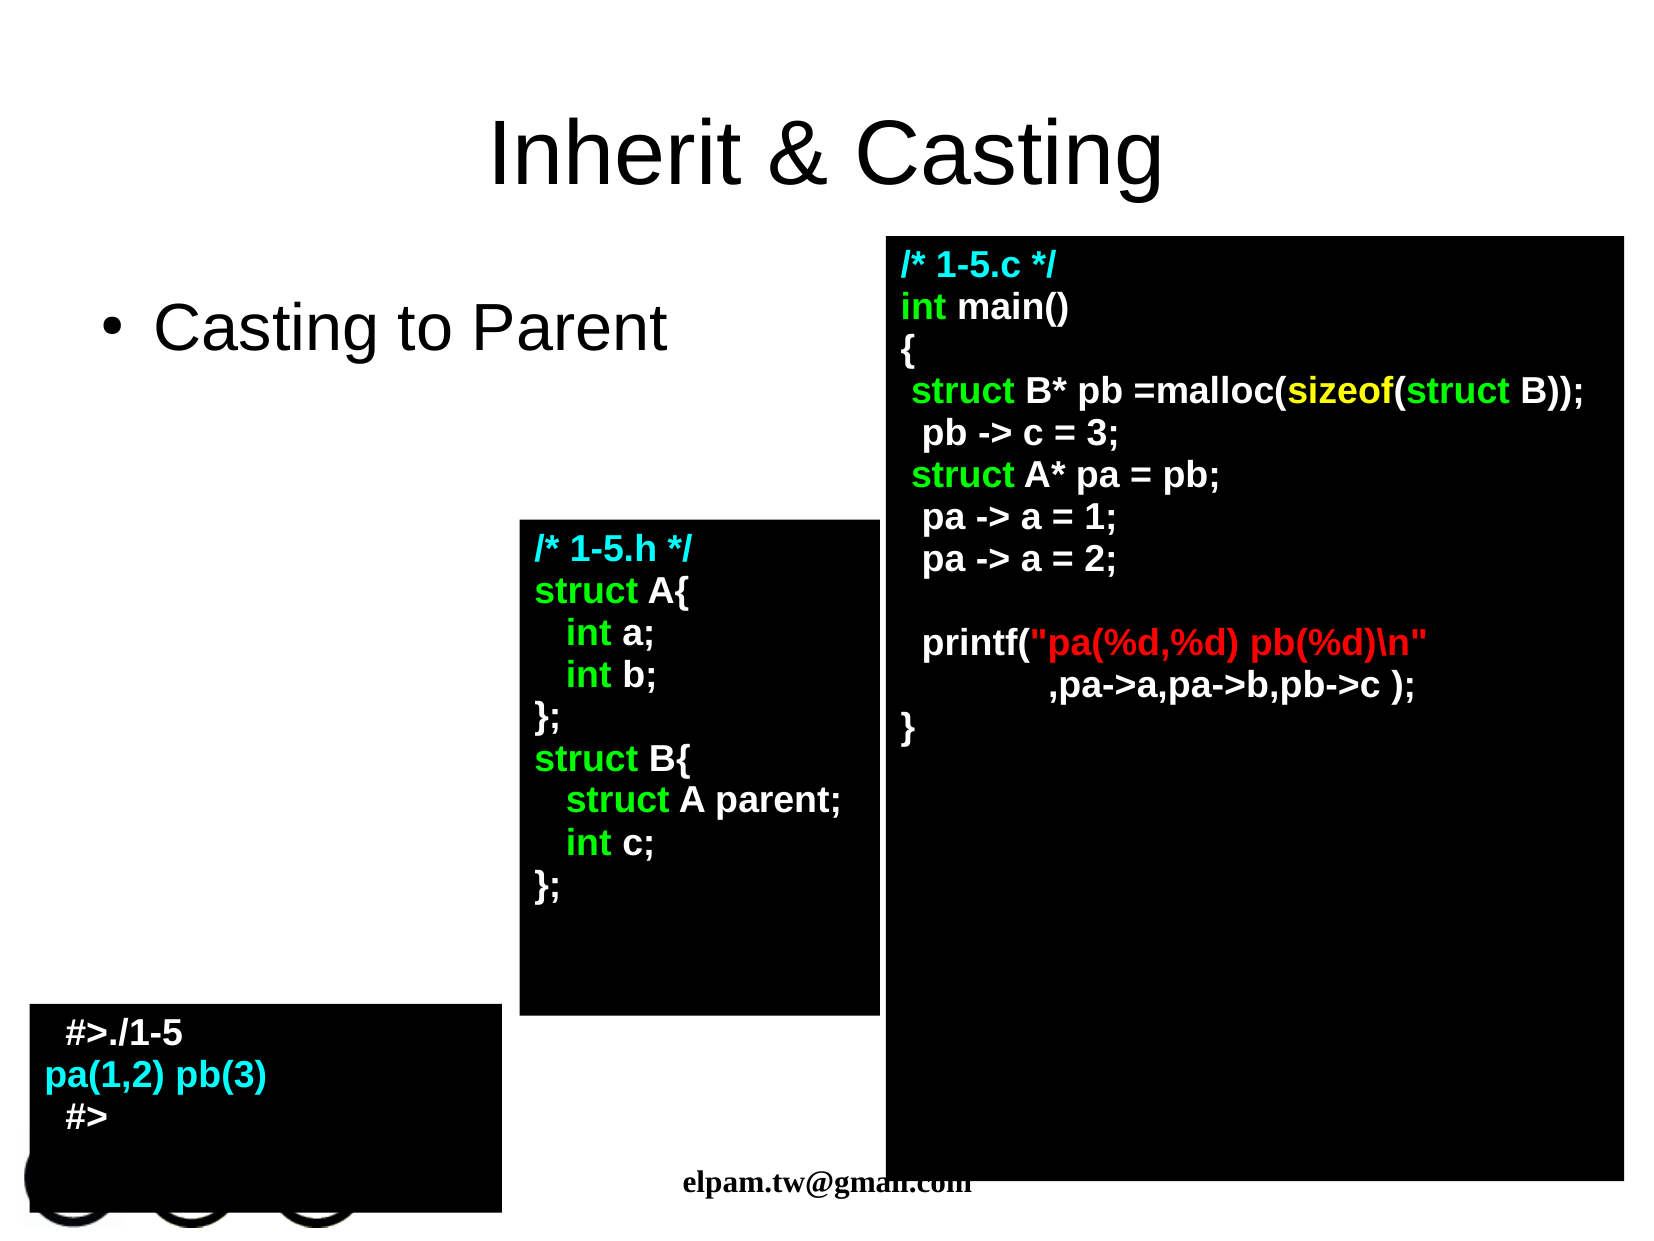

# Inherit & Casting
/* 1-5.c */
int main()
{
 struct B* pb =malloc(sizeof(struct B));
 pb -> c = 3;
 struct A* pa = pb;
 pa -> a = 1;
 pa -> a = 2;
 printf("pa(%d,%d) pb(%d)\n"
		,pa->a,pa->b,pb->c );
}
Casting to Parent
/* 1-5.h */
struct A{
 int a;
 int b;
};
struct B{
 struct A parent;
 int c;
};
 #>./1-5
pa(1,2) pb(3)
 #>